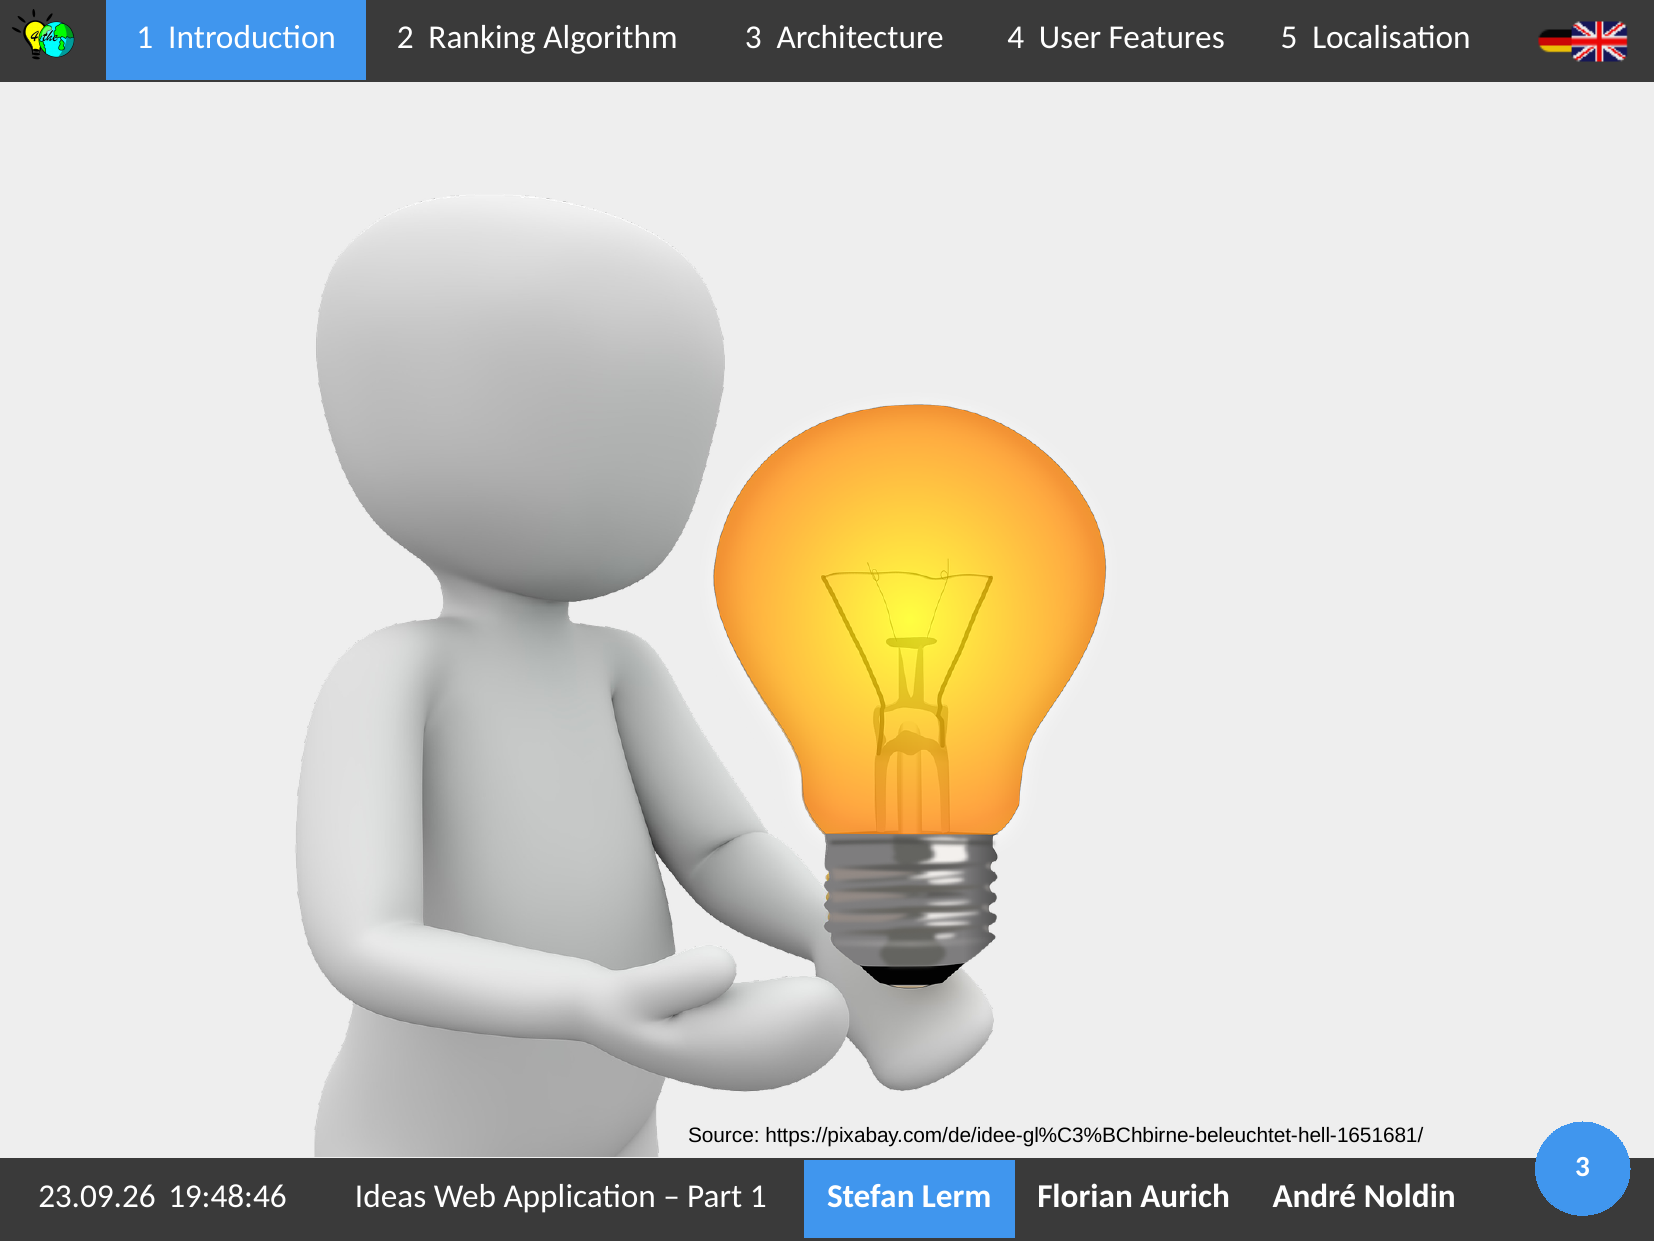

1 Introduction
2 Ranking Algorithm
3 Architecture
4 User Features
5 Localisation
Source: https://pixabay.com/de/idee-gl%C3%BChbirne-beleuchtet-hell-1651681/
Ideas Web Application – Part 1
Stefan Lerm
Florian Aurich
André Noldin